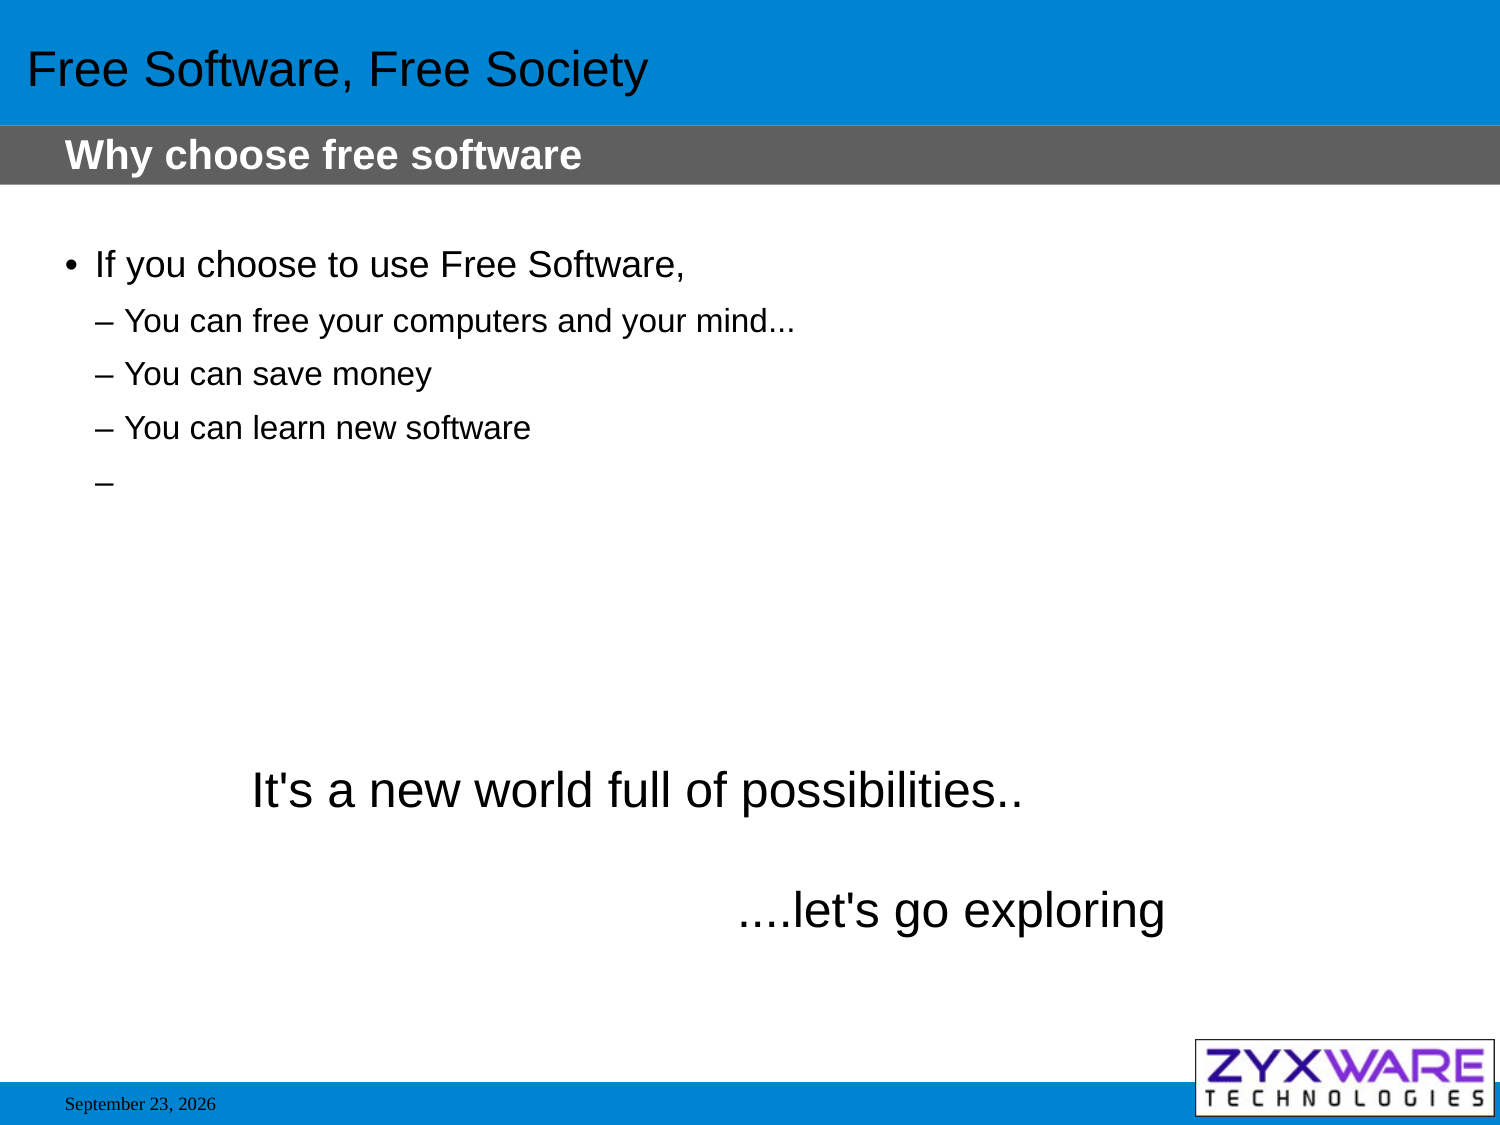

# Why choose free software
If you choose to use Free Software,
You can free your computers and your mind...
You can save money
You can learn new software
It's a new world full of possibilities..
....let's go exploring
14